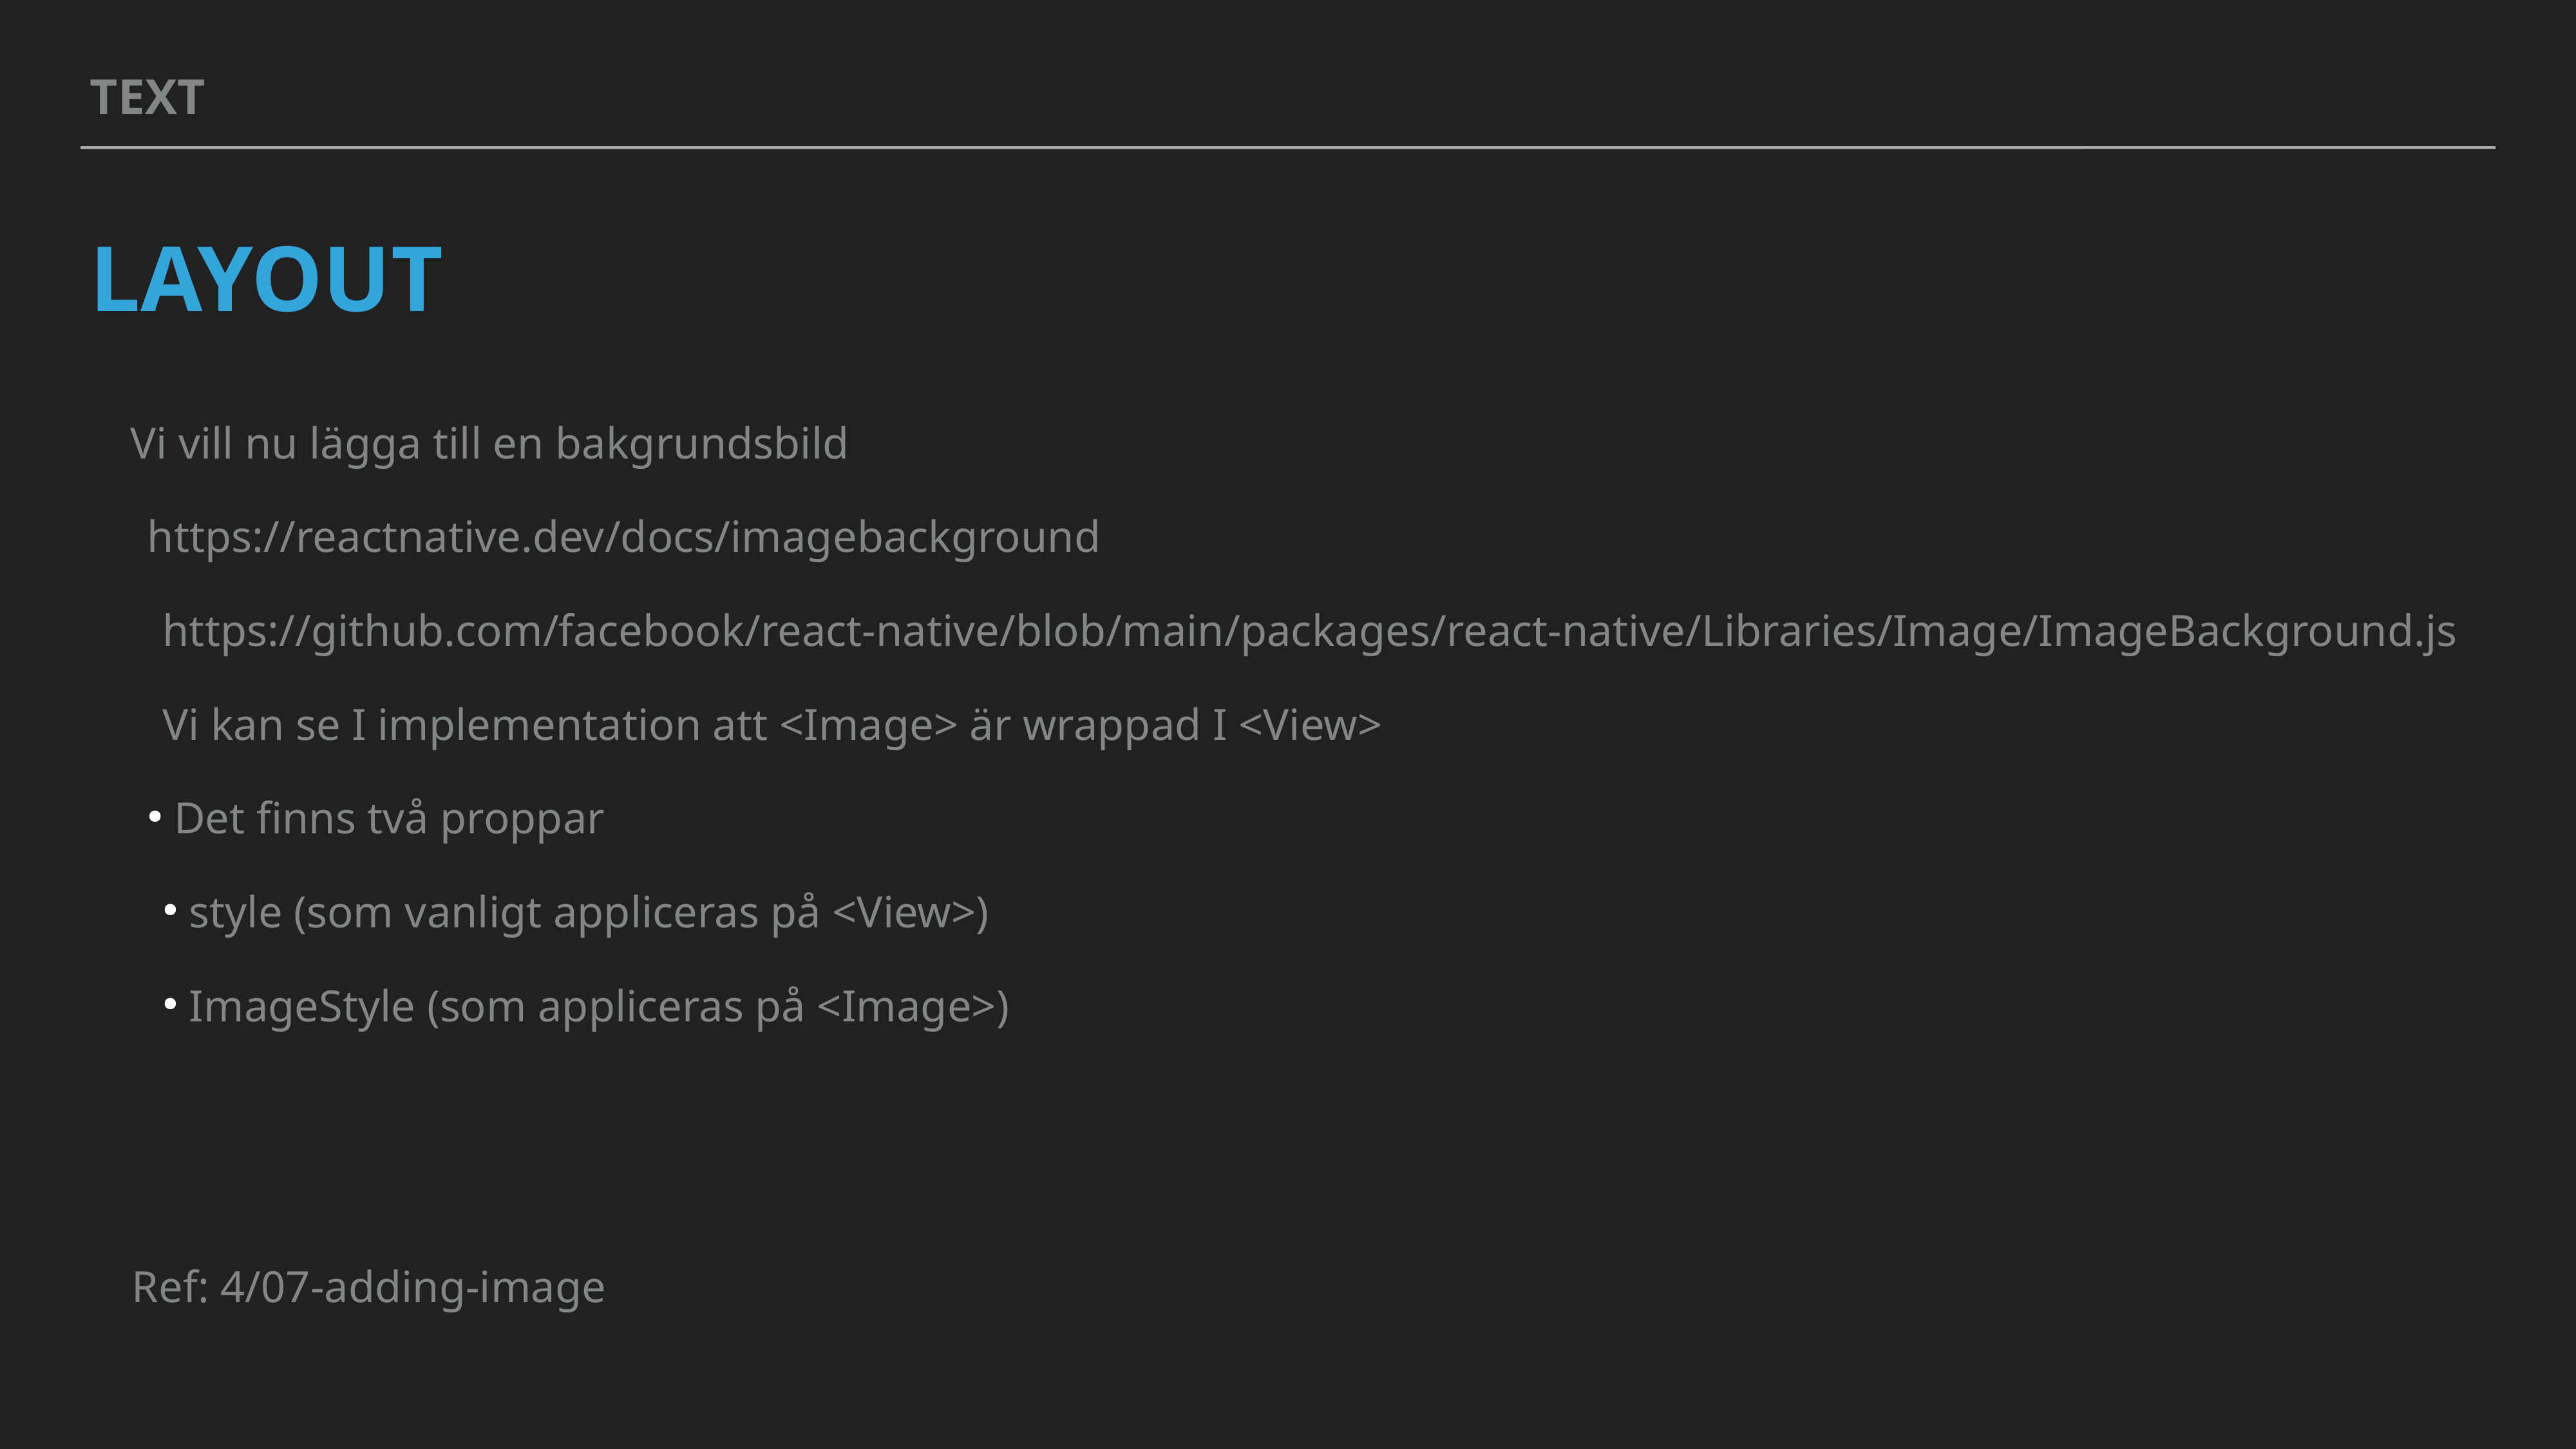

Layout
Vi vill nu lägga till en bakgrundsbild
https://reactnative.dev/docs/imagebackground
https://github.com/facebook/react-native/blob/main/packages/react-native/Libraries/Image/ImageBackground.js
Vi kan se I implementation att <Image> är wrappad I <View>
 Det finns två proppar
 style (som vanligt appliceras på <View>)
 ImageStyle (som appliceras på <Image>)
Ref: 4/07-adding-image